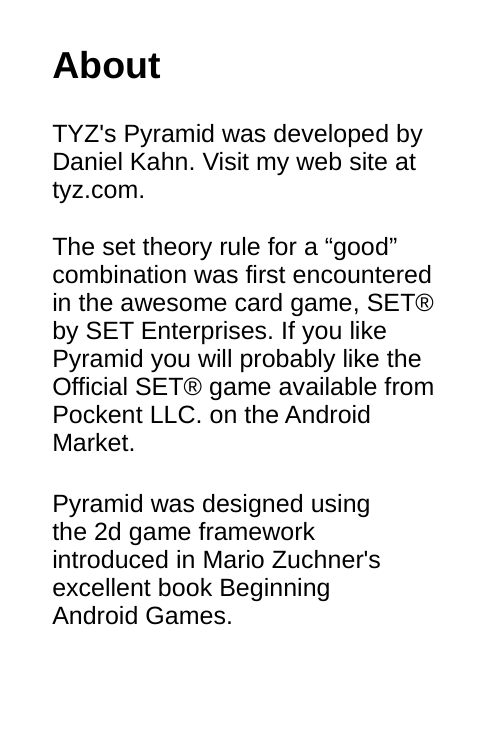

About
TYZ's Pyramid was developed by Daniel Kahn. Visit my web site at
tyz.com.
The set theory rule for a “good” combination was first encountered in the awesome card game, SET® by SET Enterprises. If you like Pyramid you will probably like the Official SET® game available from Pockent LLC. on the Android Market.
Pyramid was designed using the 2d game framework introduced in Mario Zuchner's excellent book Beginning Android Games.